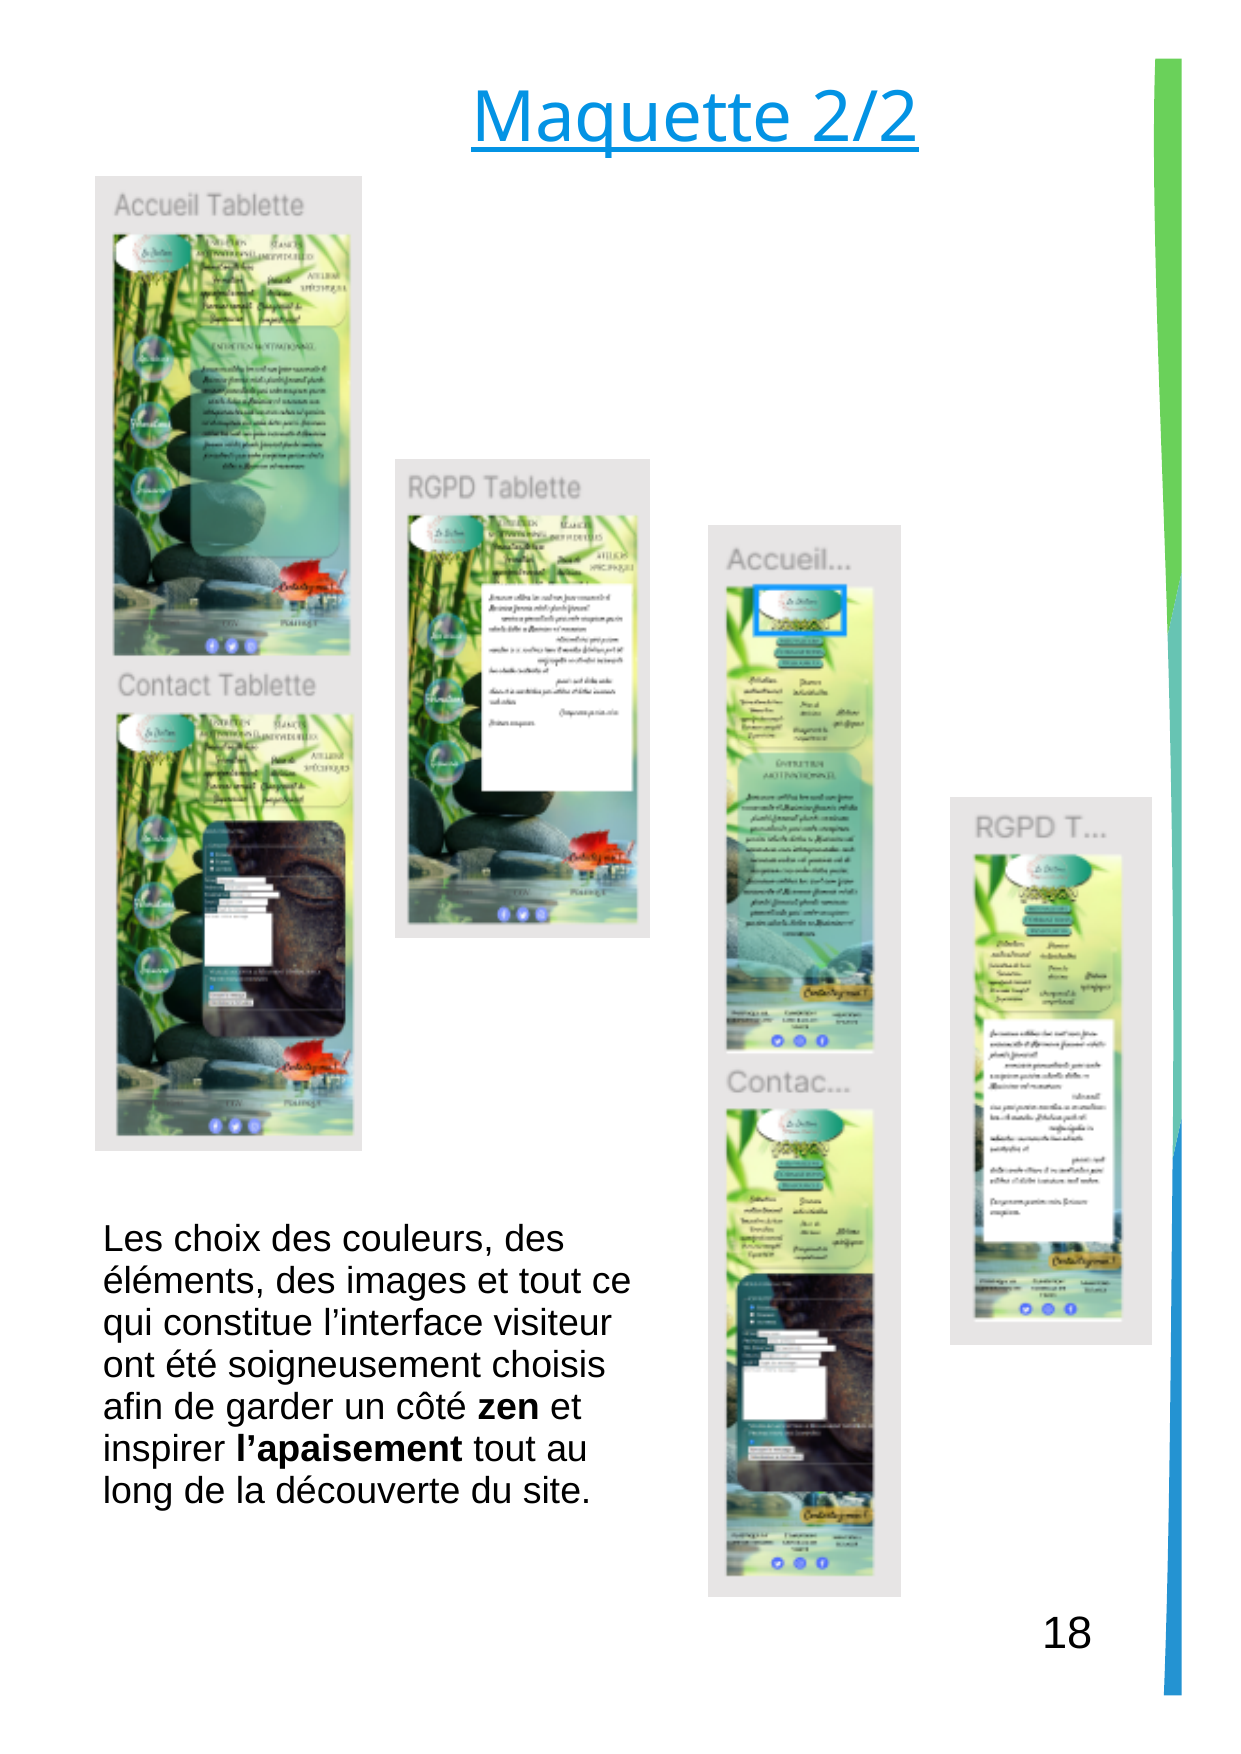

Maquette 2/2
Les choix des couleurs, des éléments, des images et tout ce qui constitue l’interface visiteur ont été soigneusement choisis afin de garder un côté zen et inspirer l’apaisement tout au long de la découverte du site.